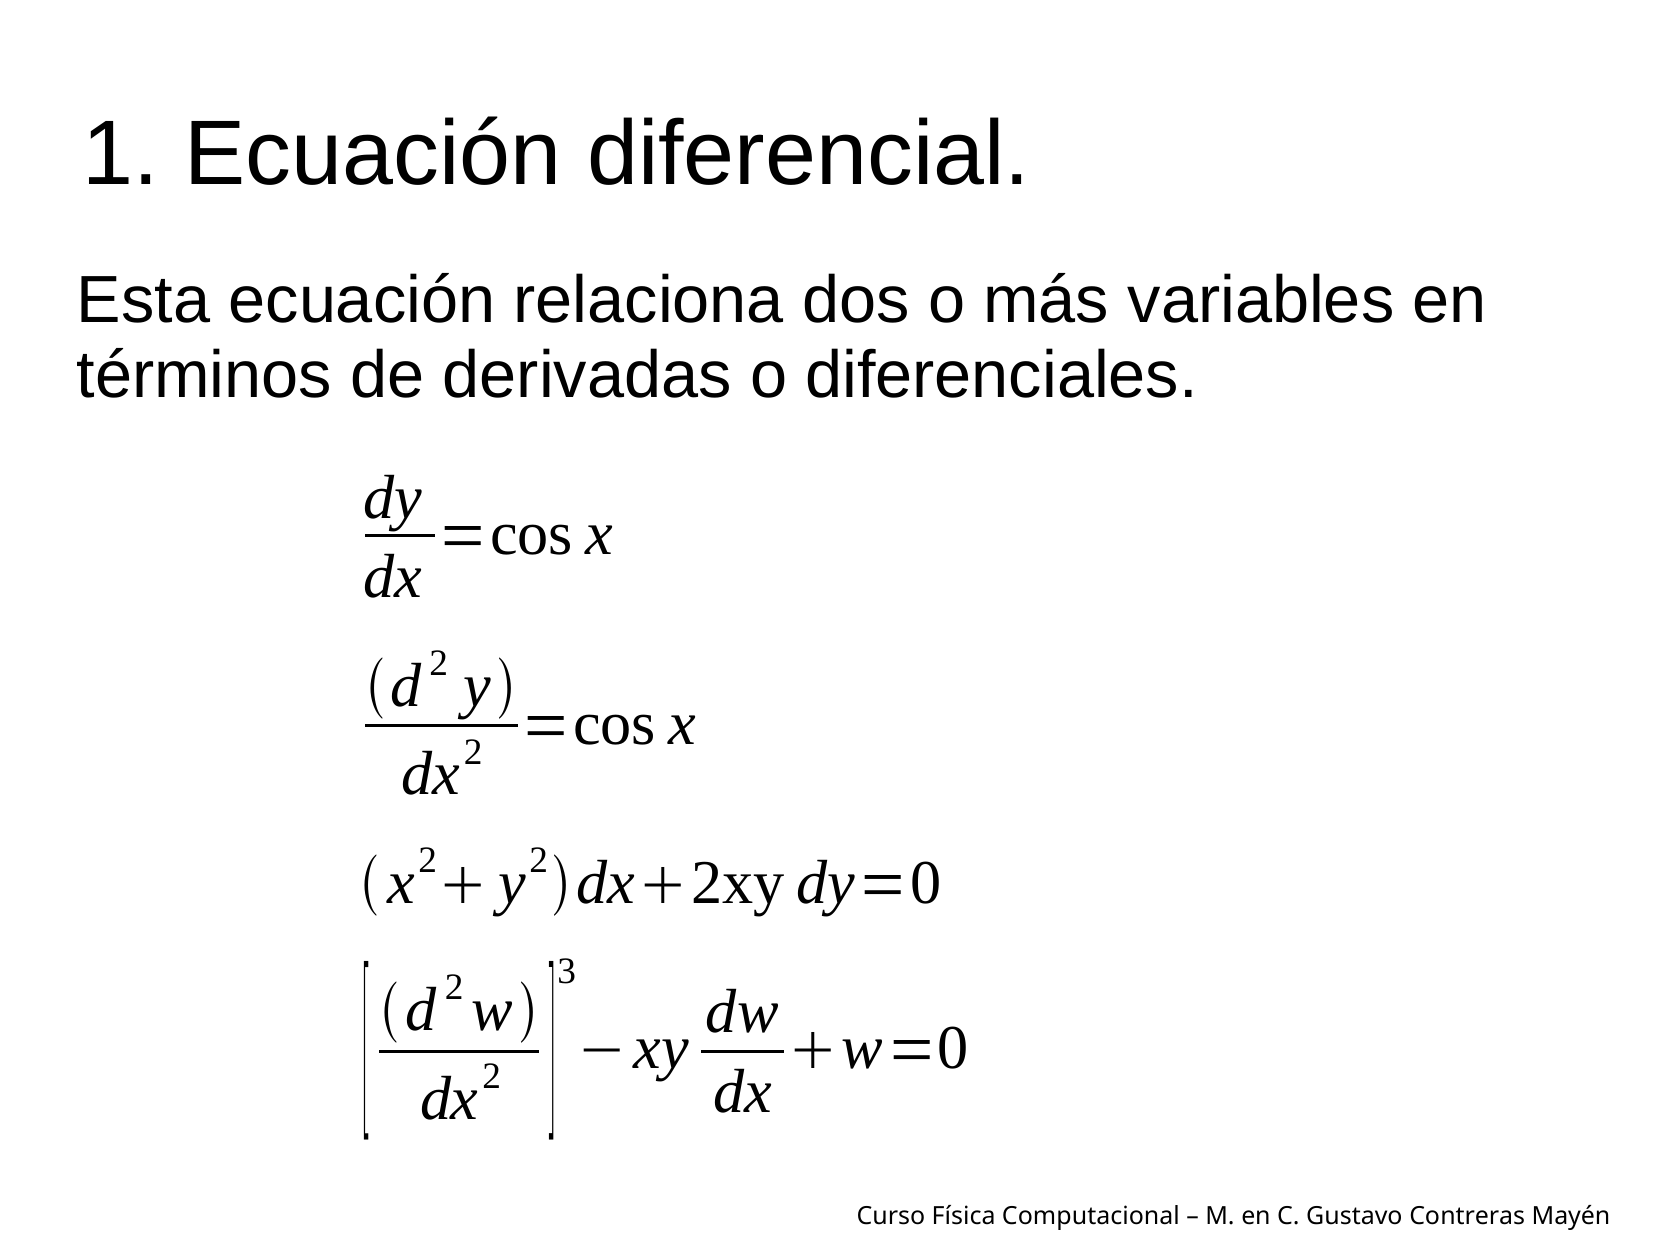

# 1. Ecuación diferencial.
Esta ecuación relaciona dos o más variables en términos de derivadas o diferenciales.